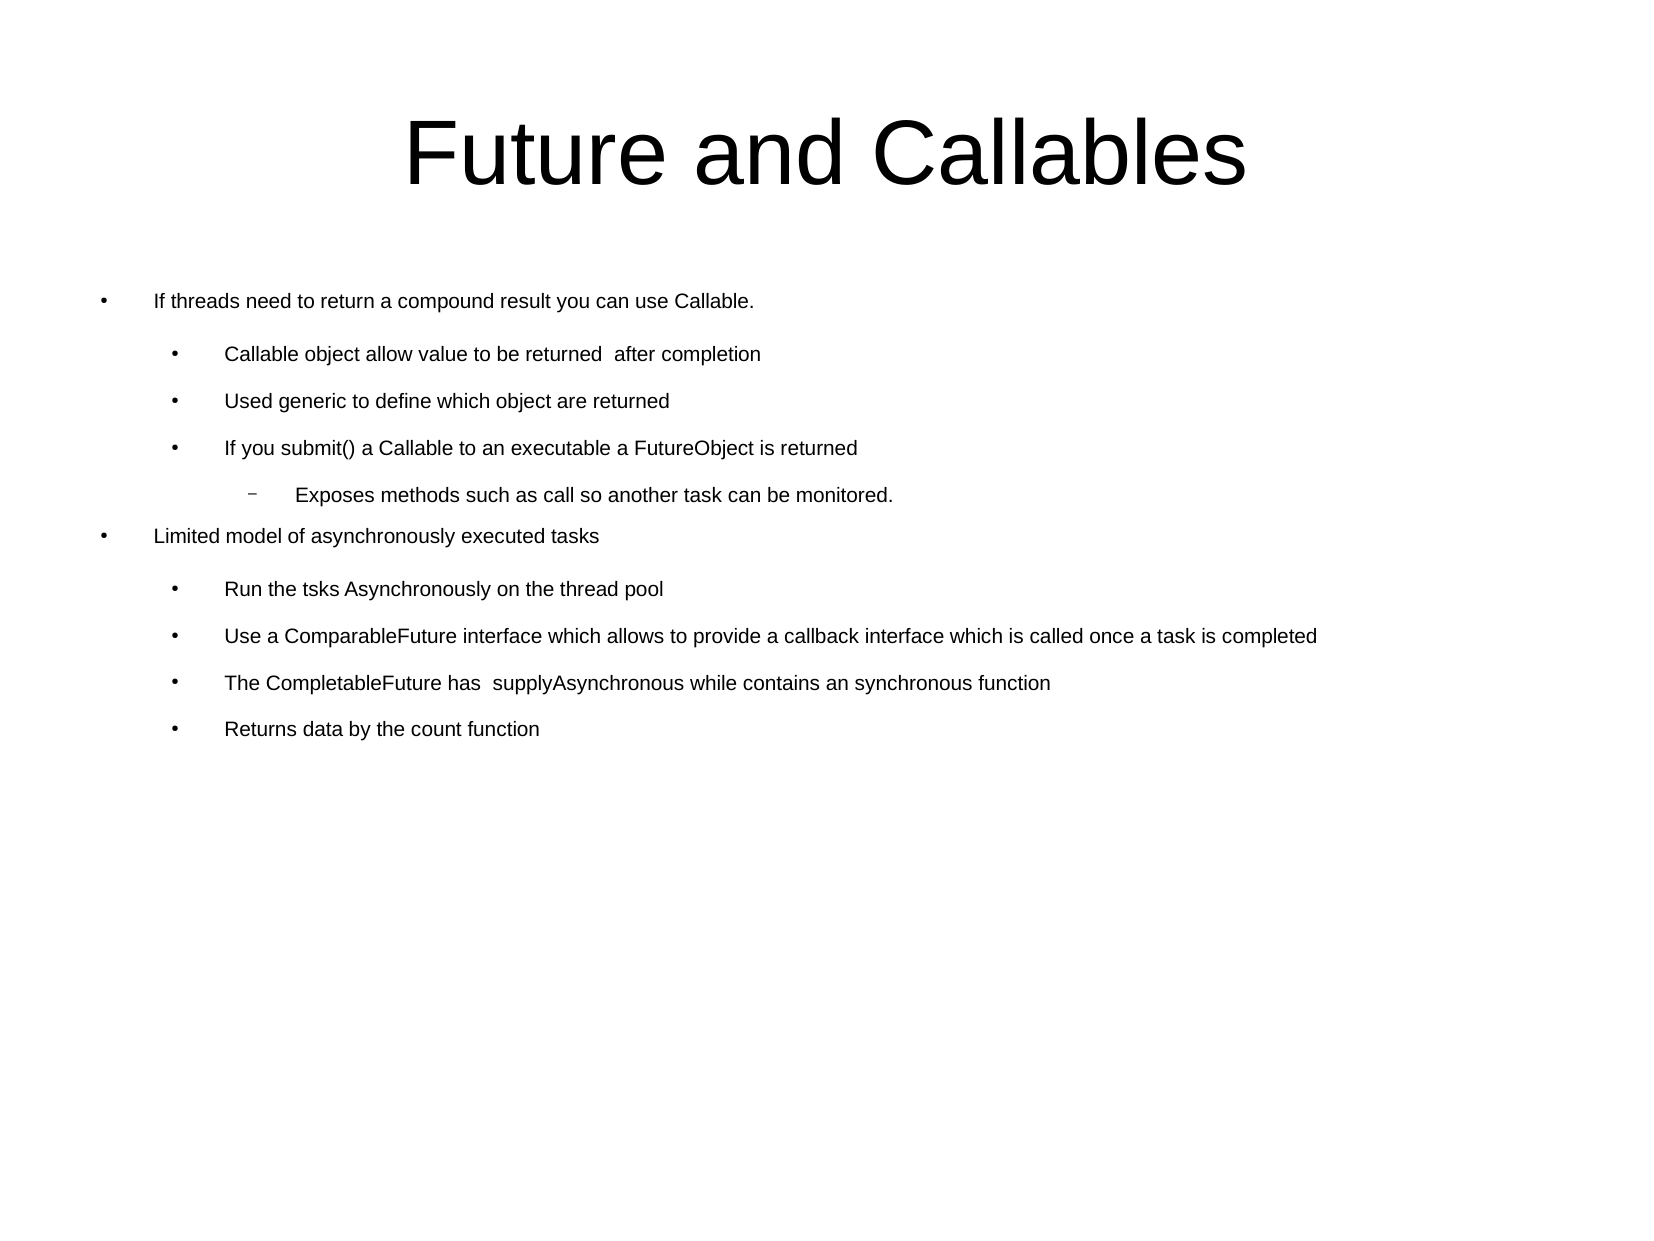

# Future and Callables
If threads need to return a compound result you can use Callable.
Callable object allow value to be returned after completion
Used generic to define which object are returned
If you submit() a Callable to an executable a FutureObject is returned
Exposes methods such as call so another task can be monitored.
Limited model of asynchronously executed tasks
Run the tsks Asynchronously on the thread pool
Use a ComparableFuture interface which allows to provide a callback interface which is called once a task is completed
The CompletableFuture has supplyAsynchronous while contains an synchronous function
Returns data by the count function